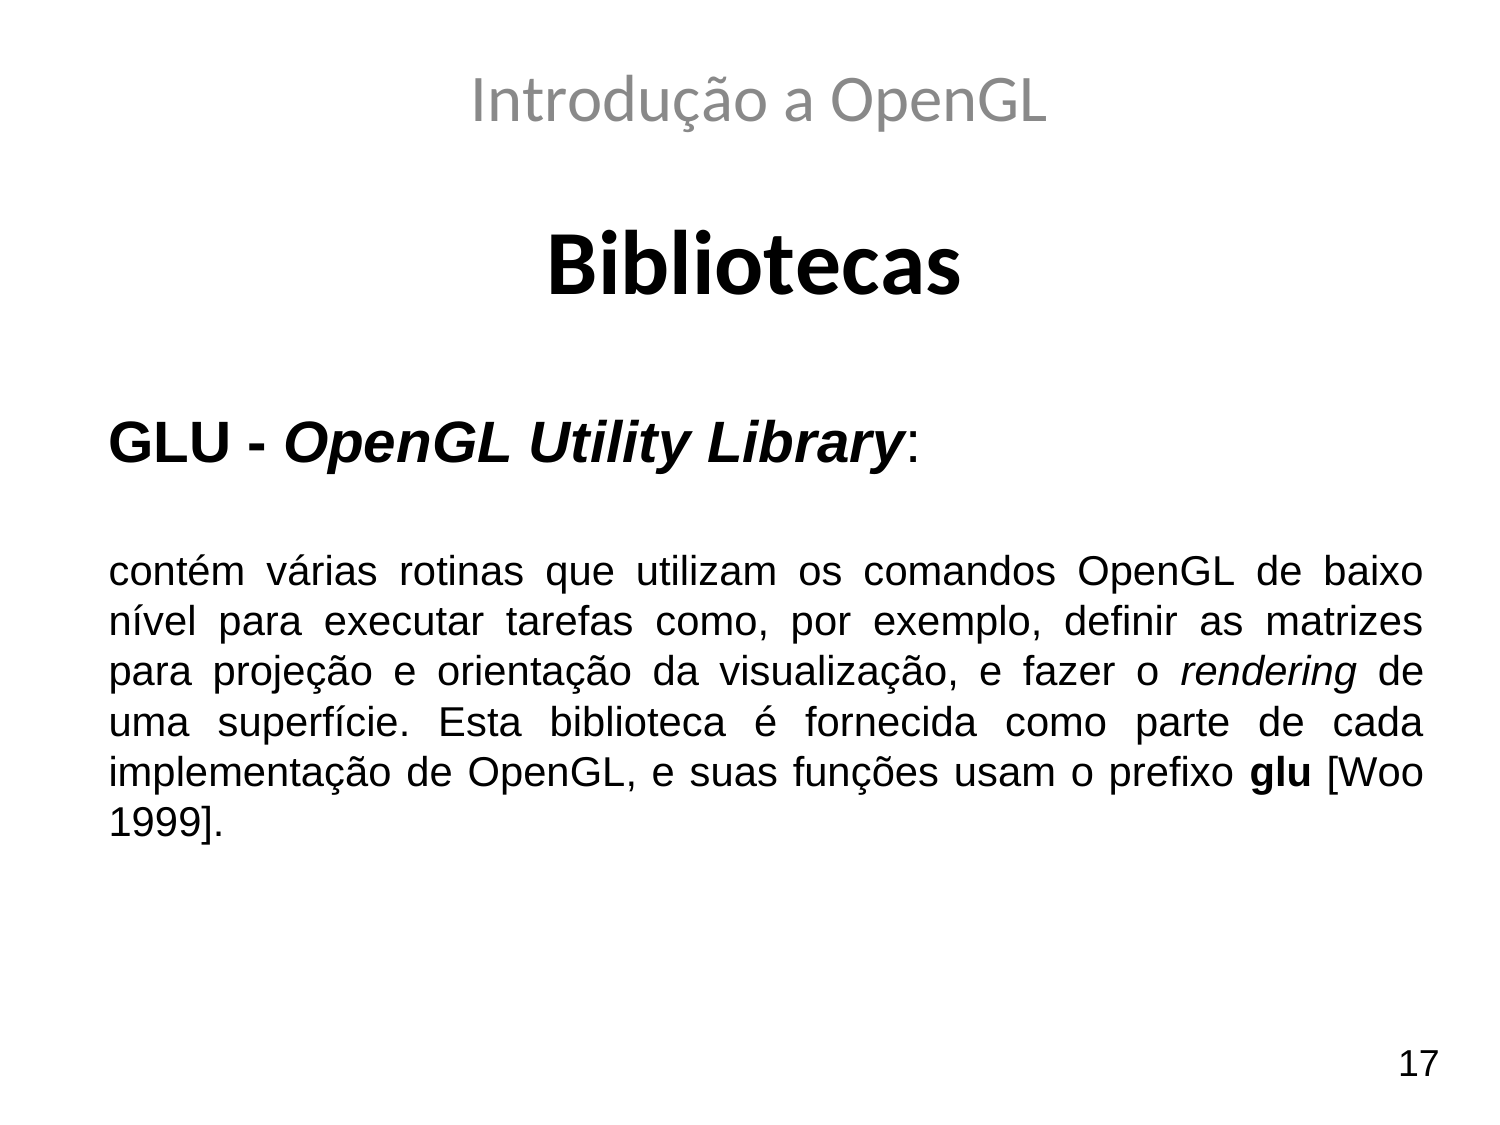

Introdução a OpenGL
# Bibliotecas
GLU - OpenGL Utility Library:
contém várias rotinas que utilizam os comandos OpenGL de baixo nível para executar tarefas como, por exemplo, definir as matrizes para projeção e orientação da visualização, e fazer o rendering de uma superfície. Esta biblioteca é fornecida como parte de cada implementação de OpenGL, e suas funções usam o prefixo glu [Woo 1999].
17